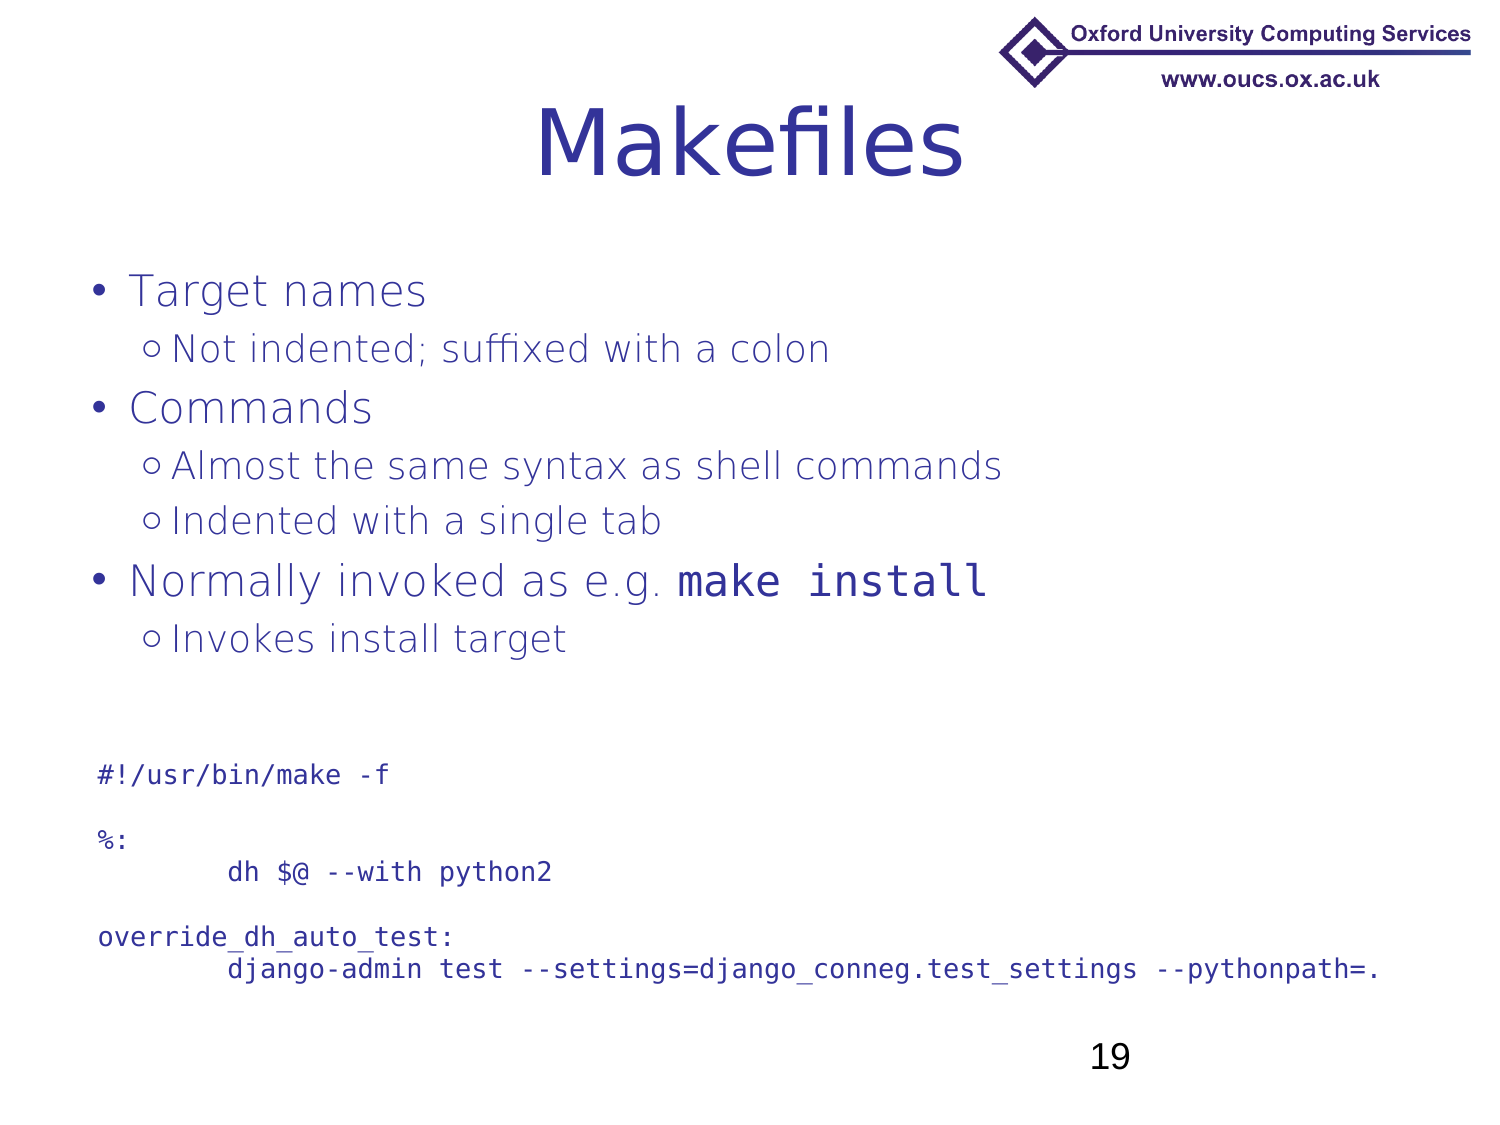

# Makefiles
Target names
Not indented; suffixed with a colon
Commands
Almost the same syntax as shell commands
Indented with a single tab
Normally invoked as e.g. make install
Invokes install target
#!/usr/bin/make -f
%:
 dh $@ --with python2
override_dh_auto_test:
 django-admin test --settings=django_conneg.test_settings --pythonpath=.
19